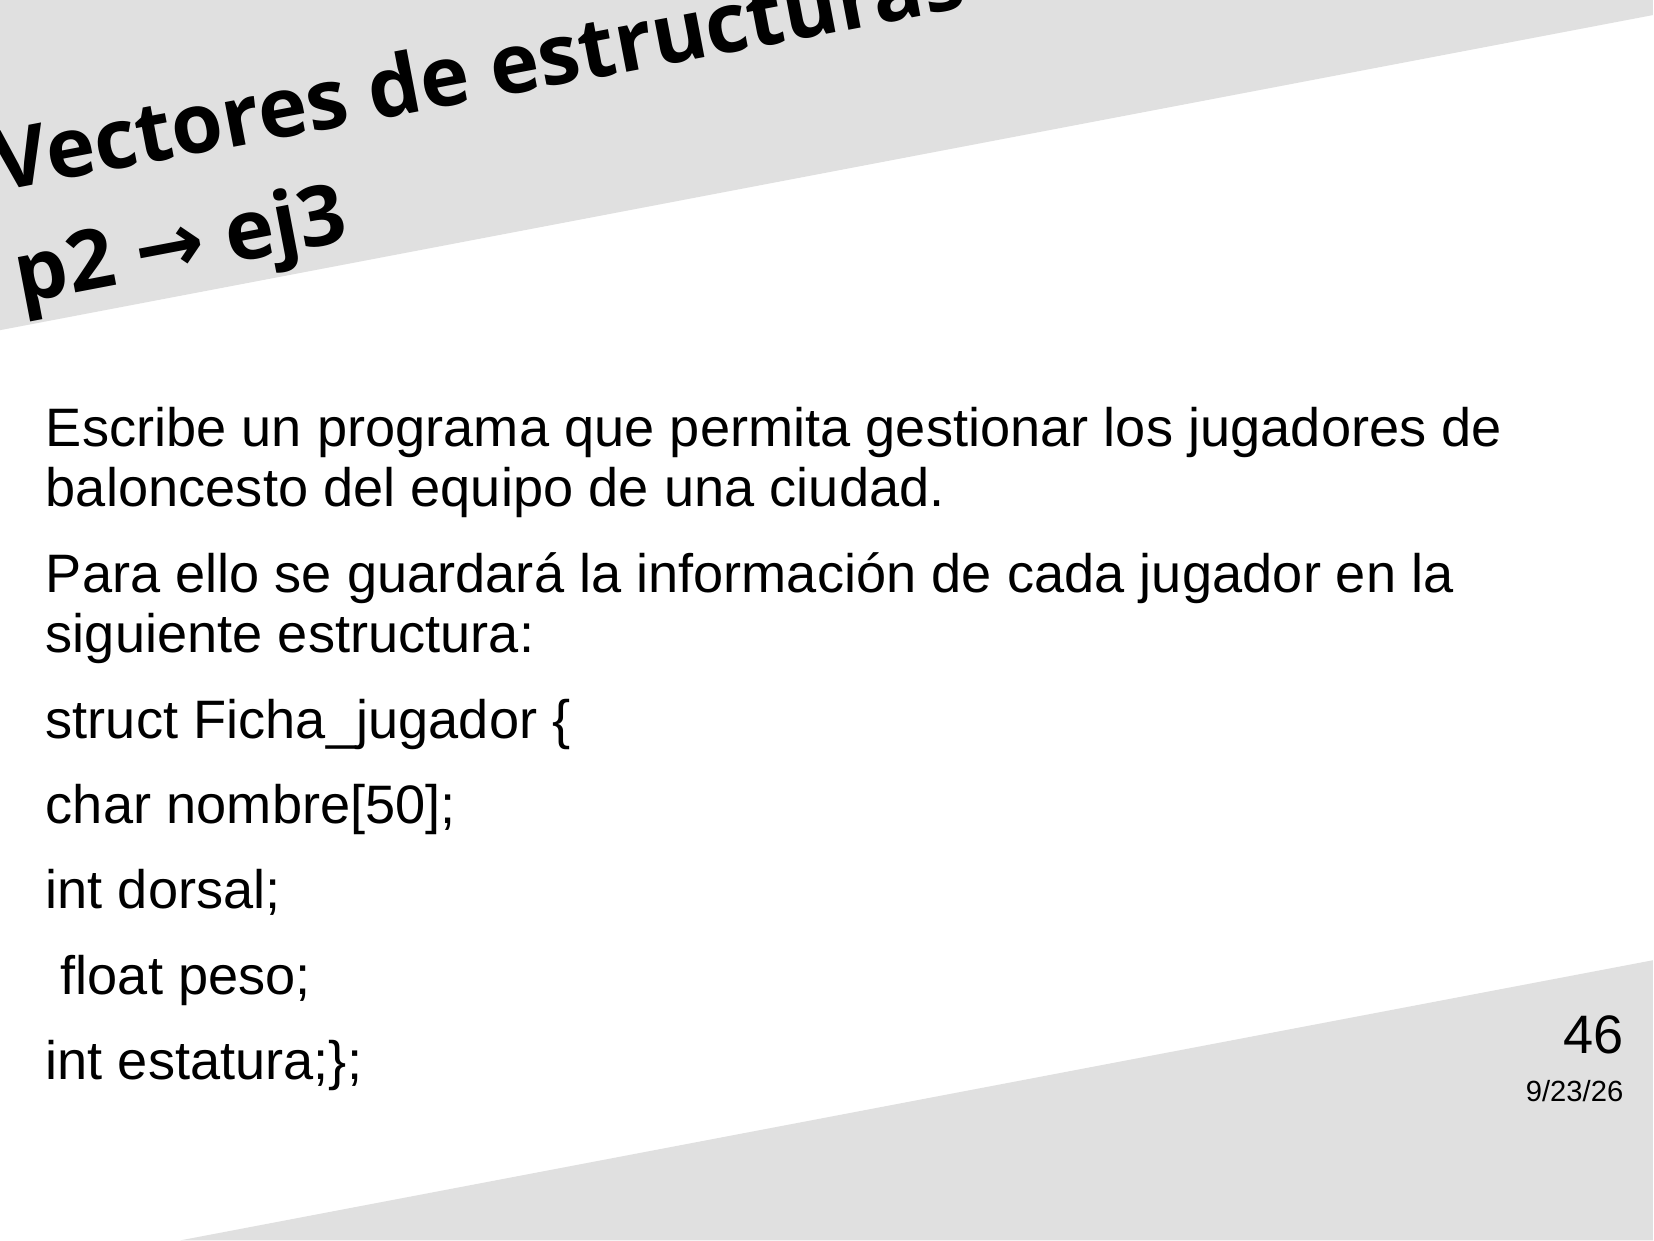

# Vectores de estructuras p2 → ej3
Escribe un programa que permita gestionar los jugadores de baloncesto del equipo de una ciudad.
Para ello se guardará la información de cada jugador en la siguiente estructura:
struct Ficha_jugador {
char nombre[50];
int dorsal;
 float peso;
int estatura;};
46